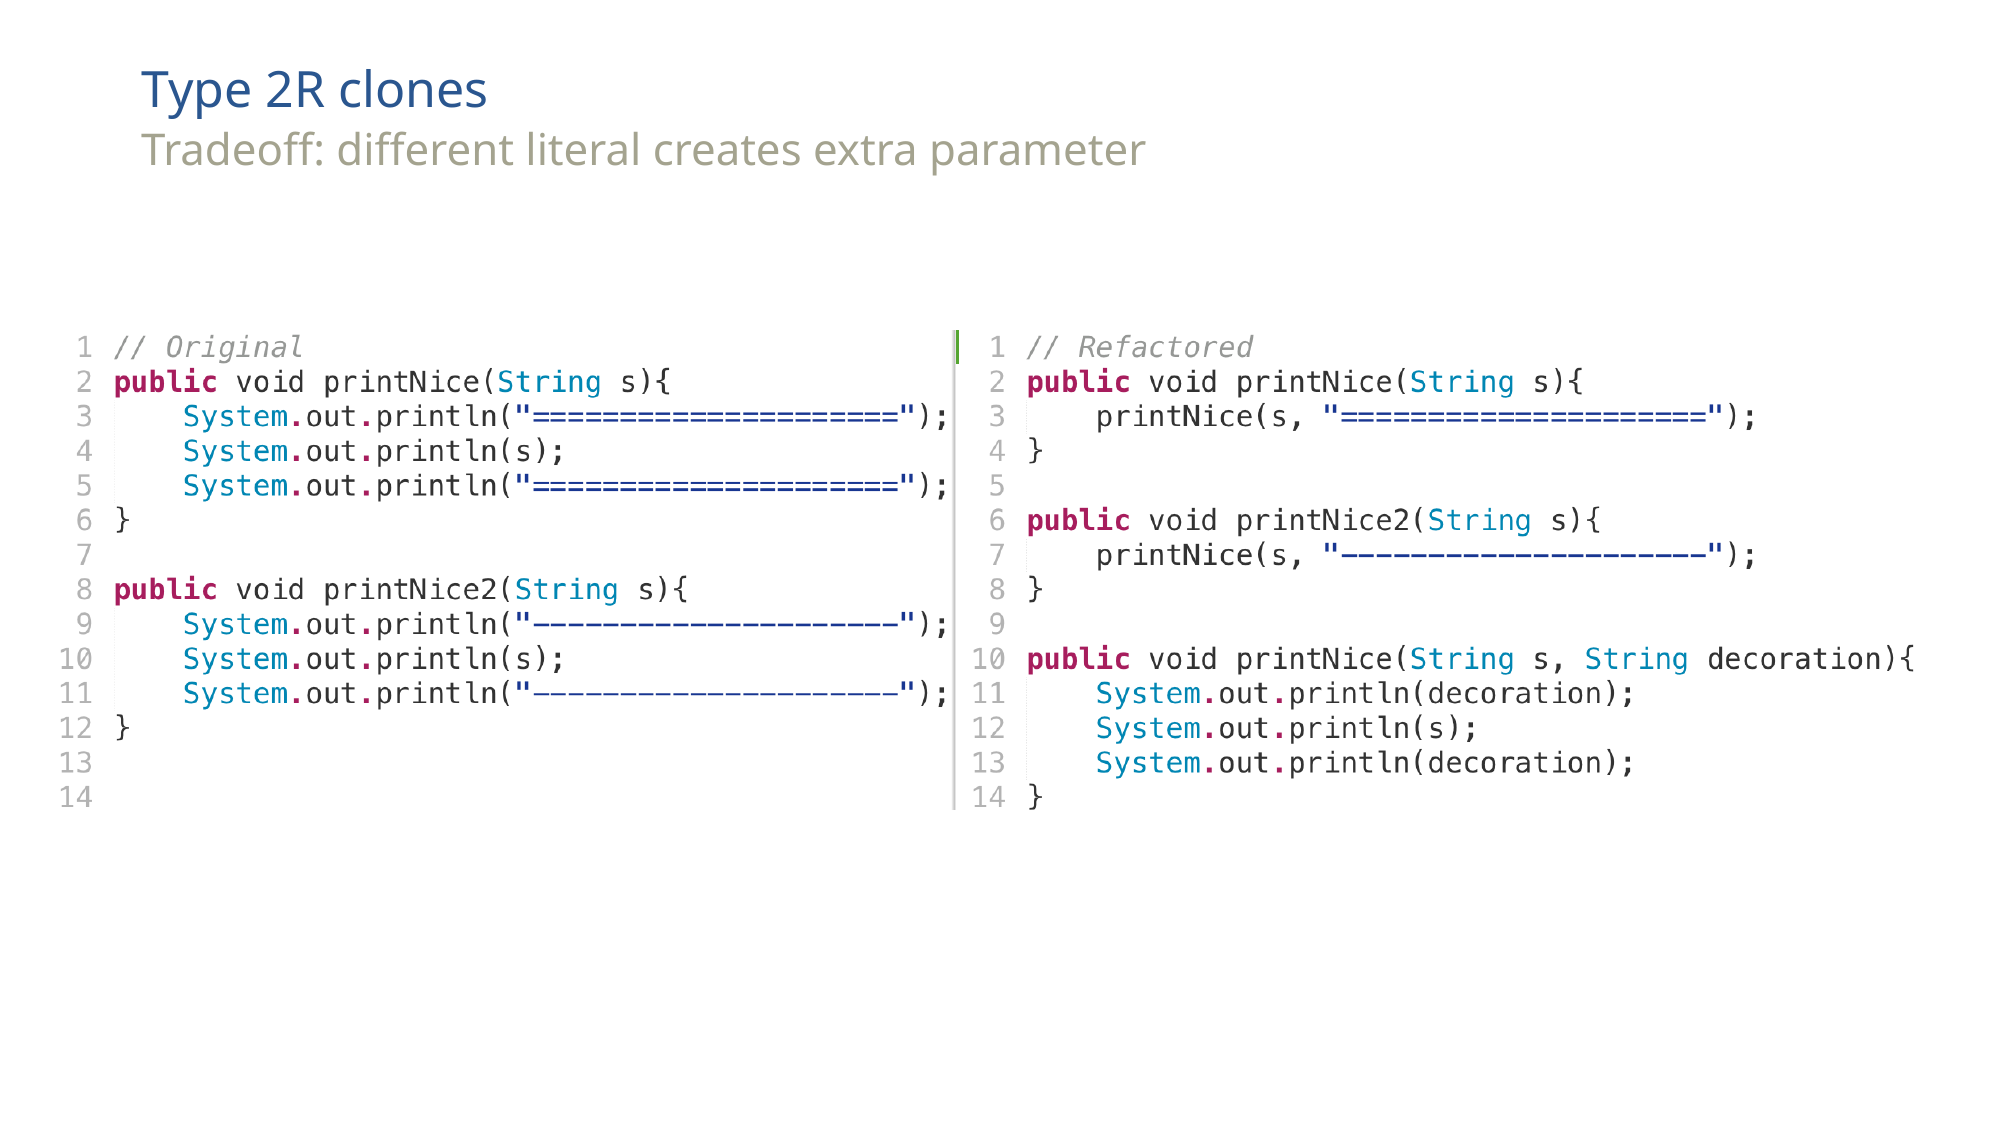

Type 2R clones
Tradeoff: different literal creates extra parameter